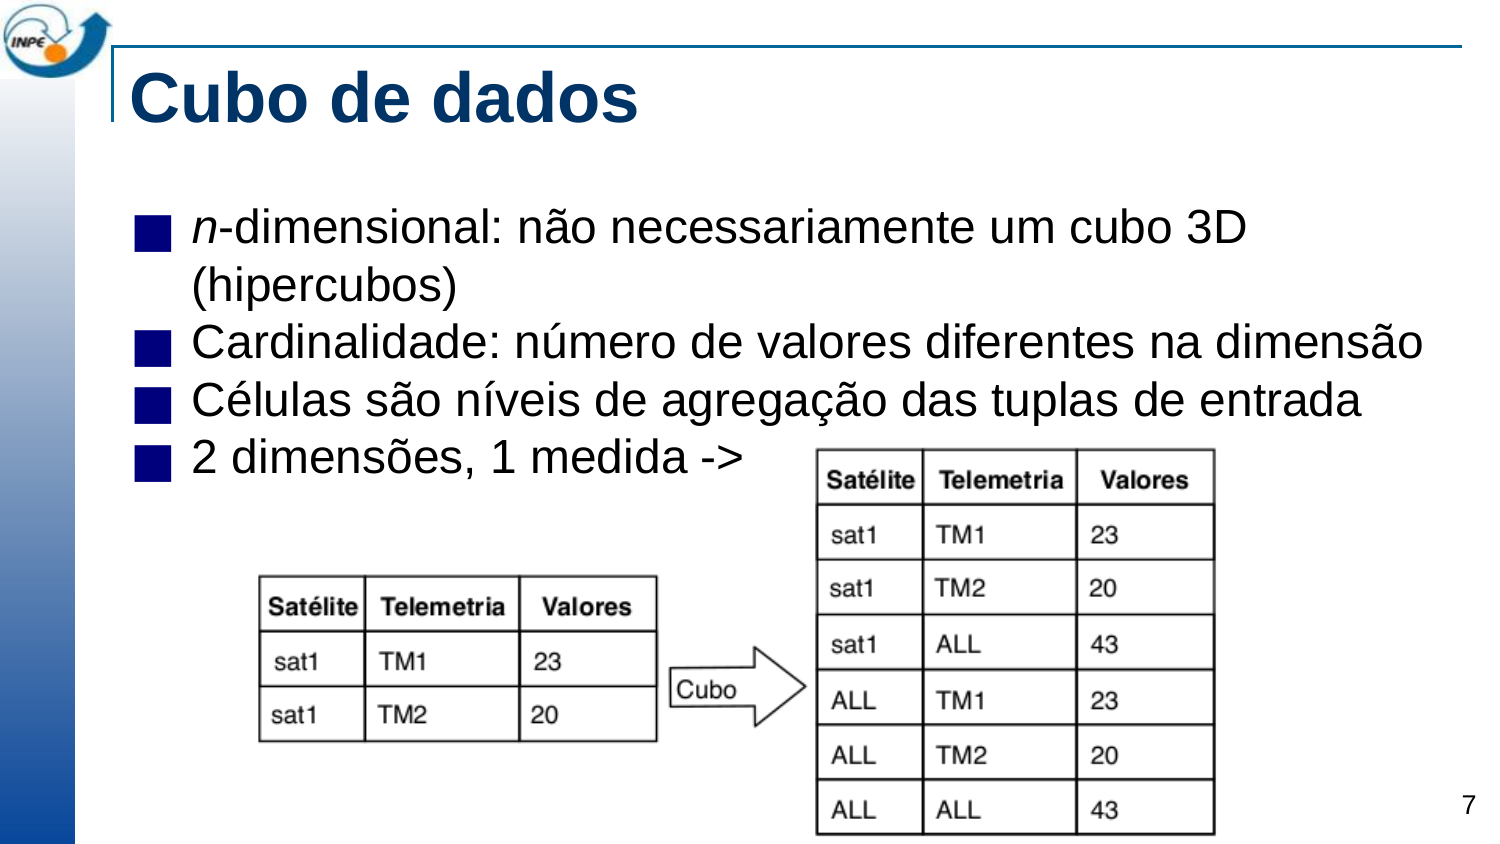

# Cubo de dados
n-dimensional: não necessariamente um cubo 3D (hipercubos)
Cardinalidade: número de valores diferentes na dimensão
Células são níveis de agregação das tuplas de entrada
2 dimensões, 1 medida ->